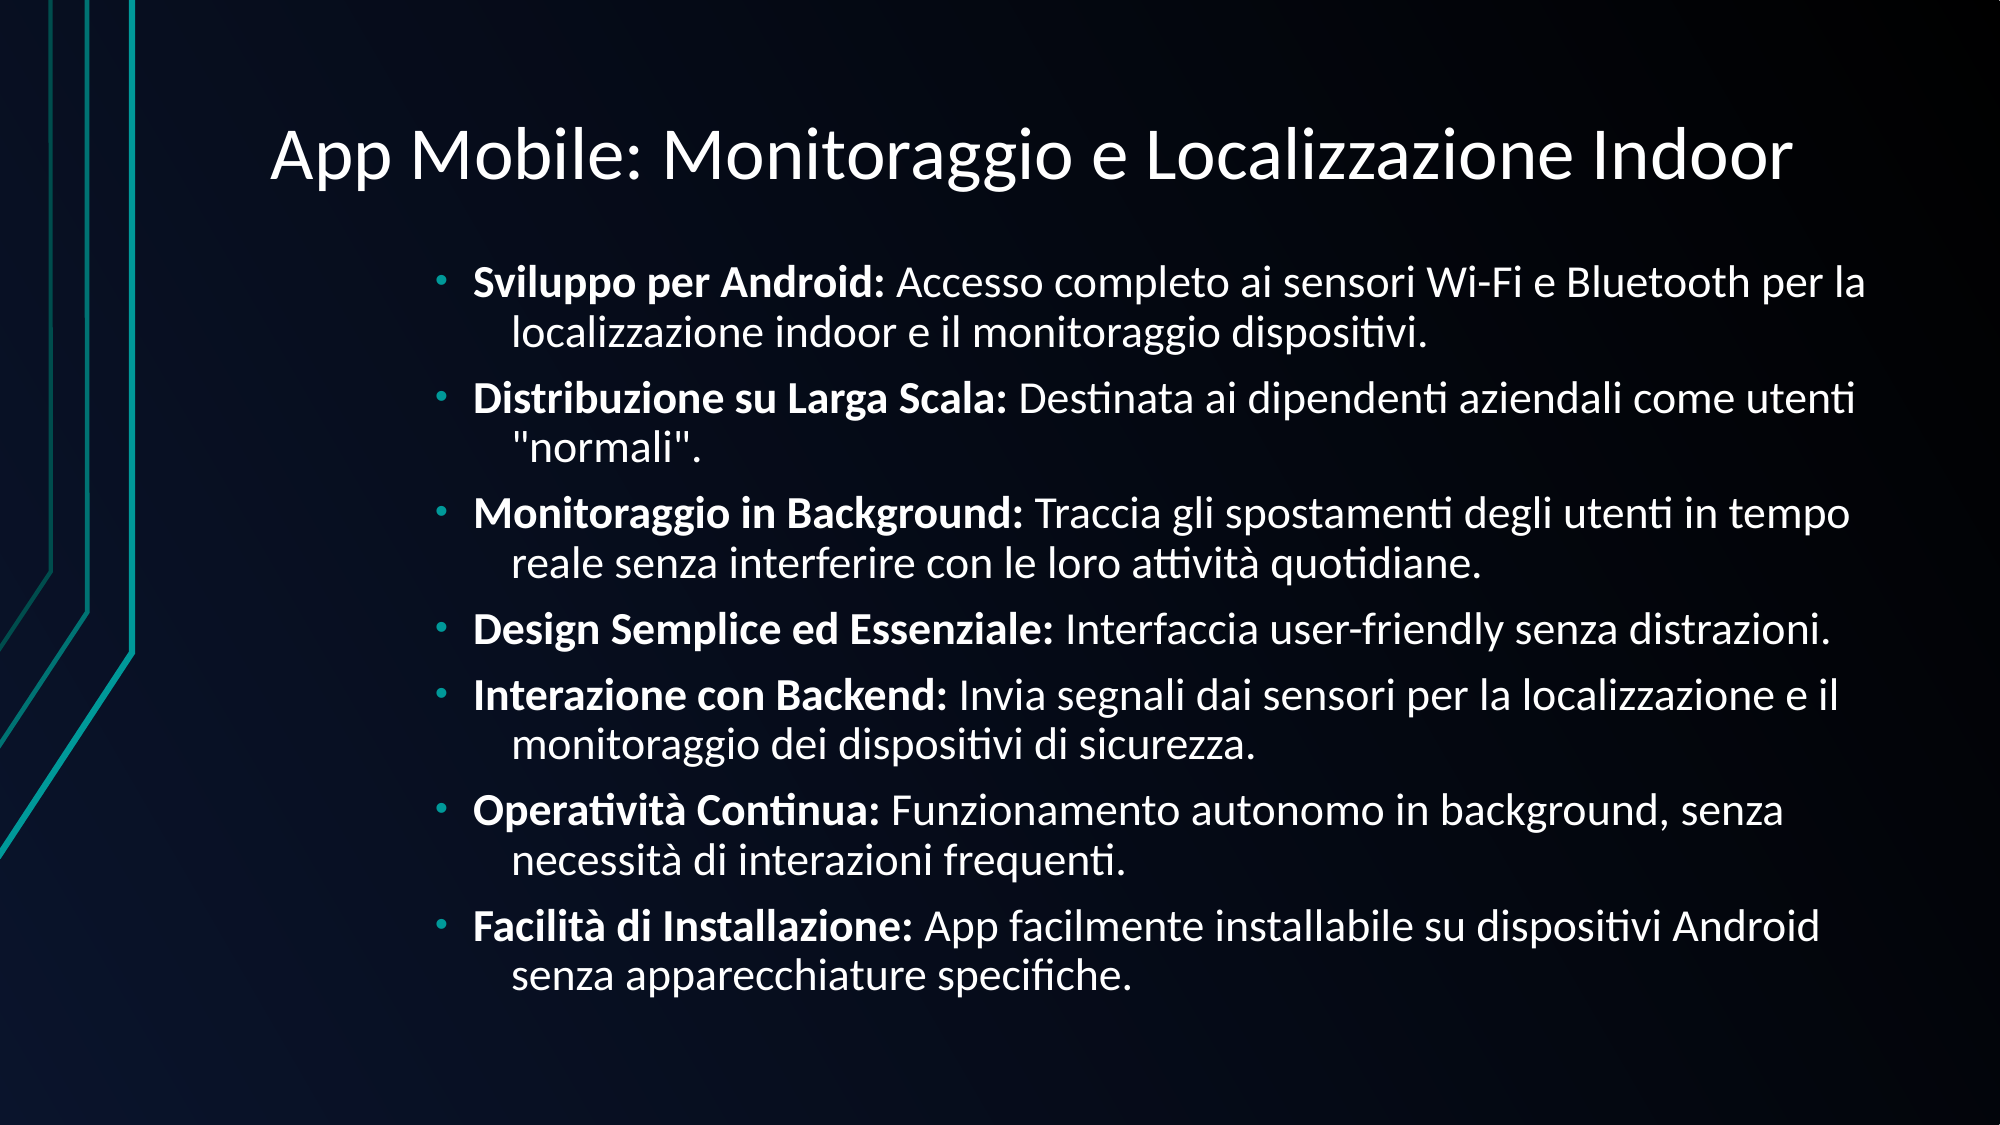

App Mobile: Monitoraggio e Localizzazione Indoor
# Sviluppo per Android: Accesso completo ai sensori Wi-Fi e Bluetooth per la localizzazione indoor e il monitoraggio dispositivi.
Distribuzione su Larga Scala: Destinata ai dipendenti aziendali come utenti "normali".
Monitoraggio in Background: Traccia gli spostamenti degli utenti in tempo reale senza interferire con le loro attività quotidiane.
Design Semplice ed Essenziale: Interfaccia user-friendly senza distrazioni.
Interazione con Backend: Invia segnali dai sensori per la localizzazione e il monitoraggio dei dispositivi di sicurezza.
Operatività Continua: Funzionamento autonomo in background, senza necessità di interazioni frequenti.
Facilità di Installazione: App facilmente installabile su dispositivi Android senza apparecchiature specifiche.